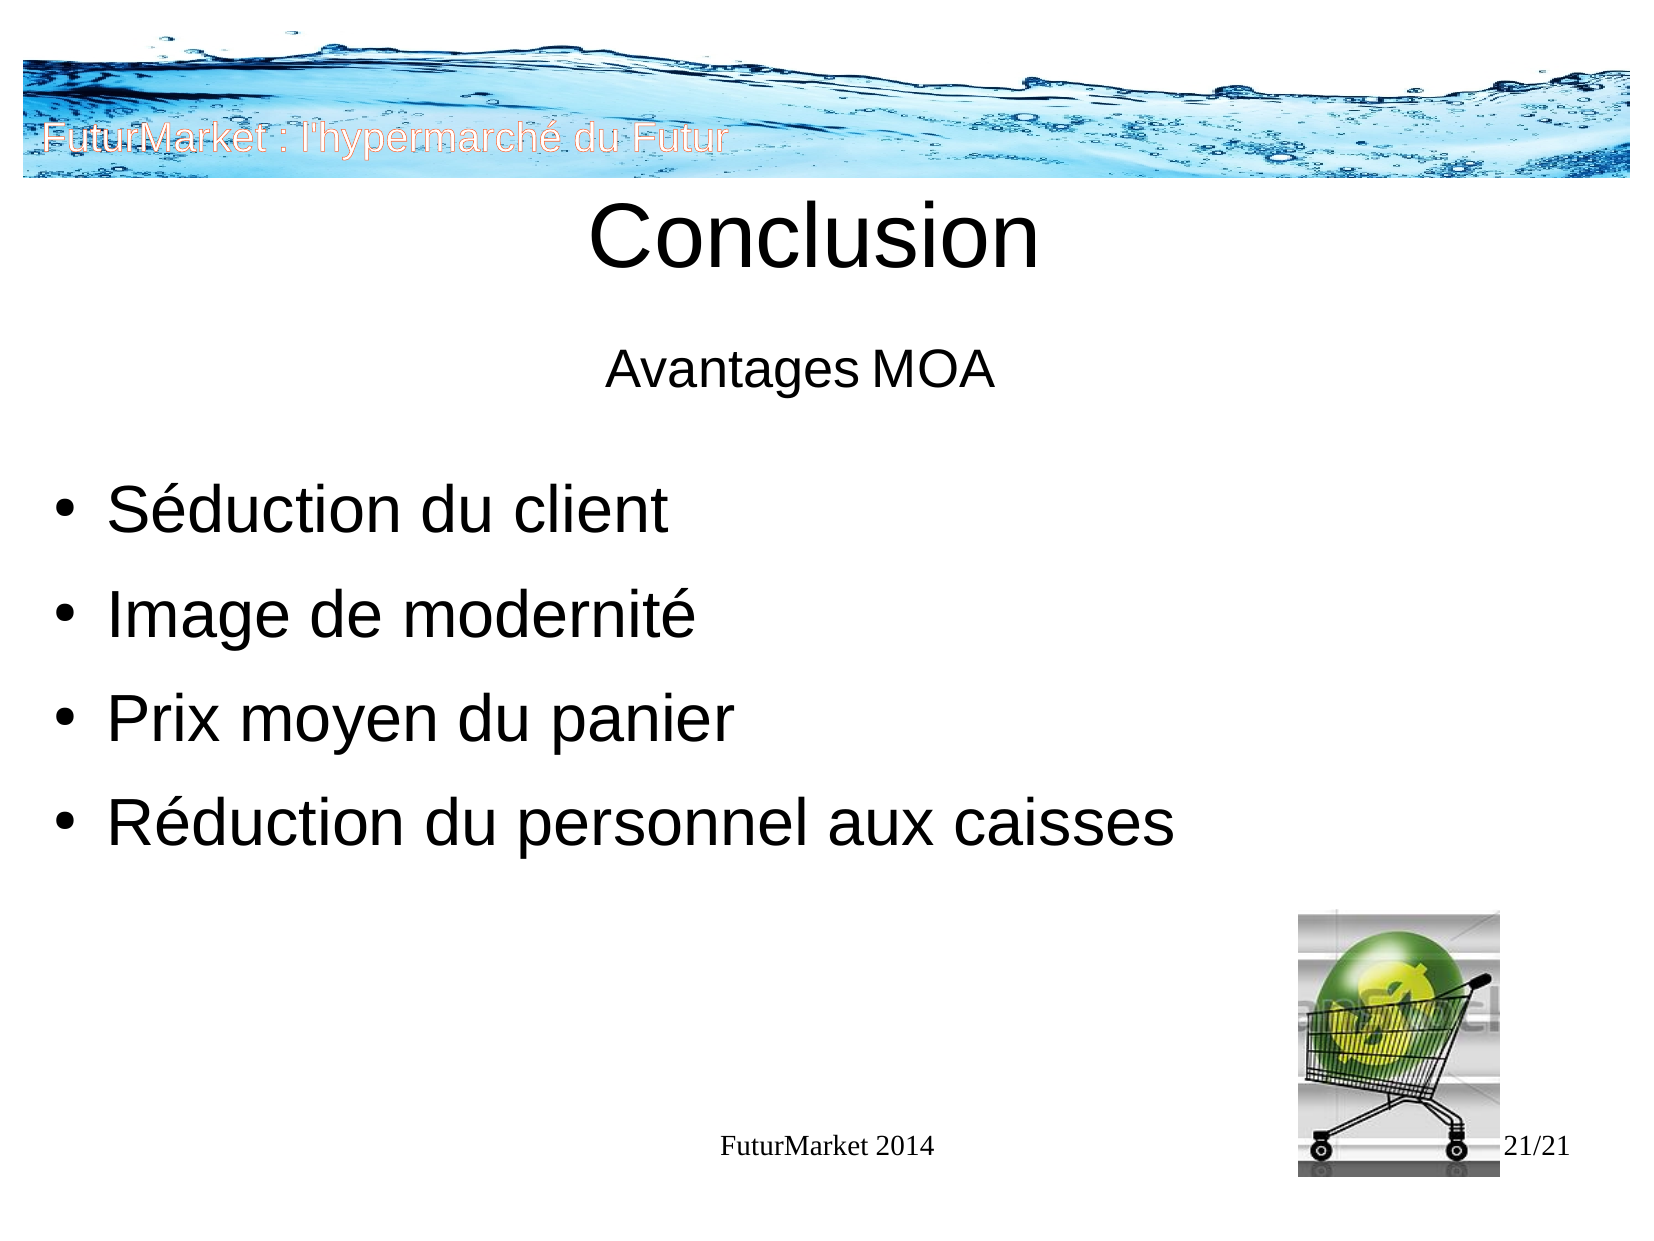

#
Conclusion
Avantages MOA
Séduction du client
Image de modernité
Prix moyen du panier
Réduction du personnel aux caisses
FuturMarket 2014
21